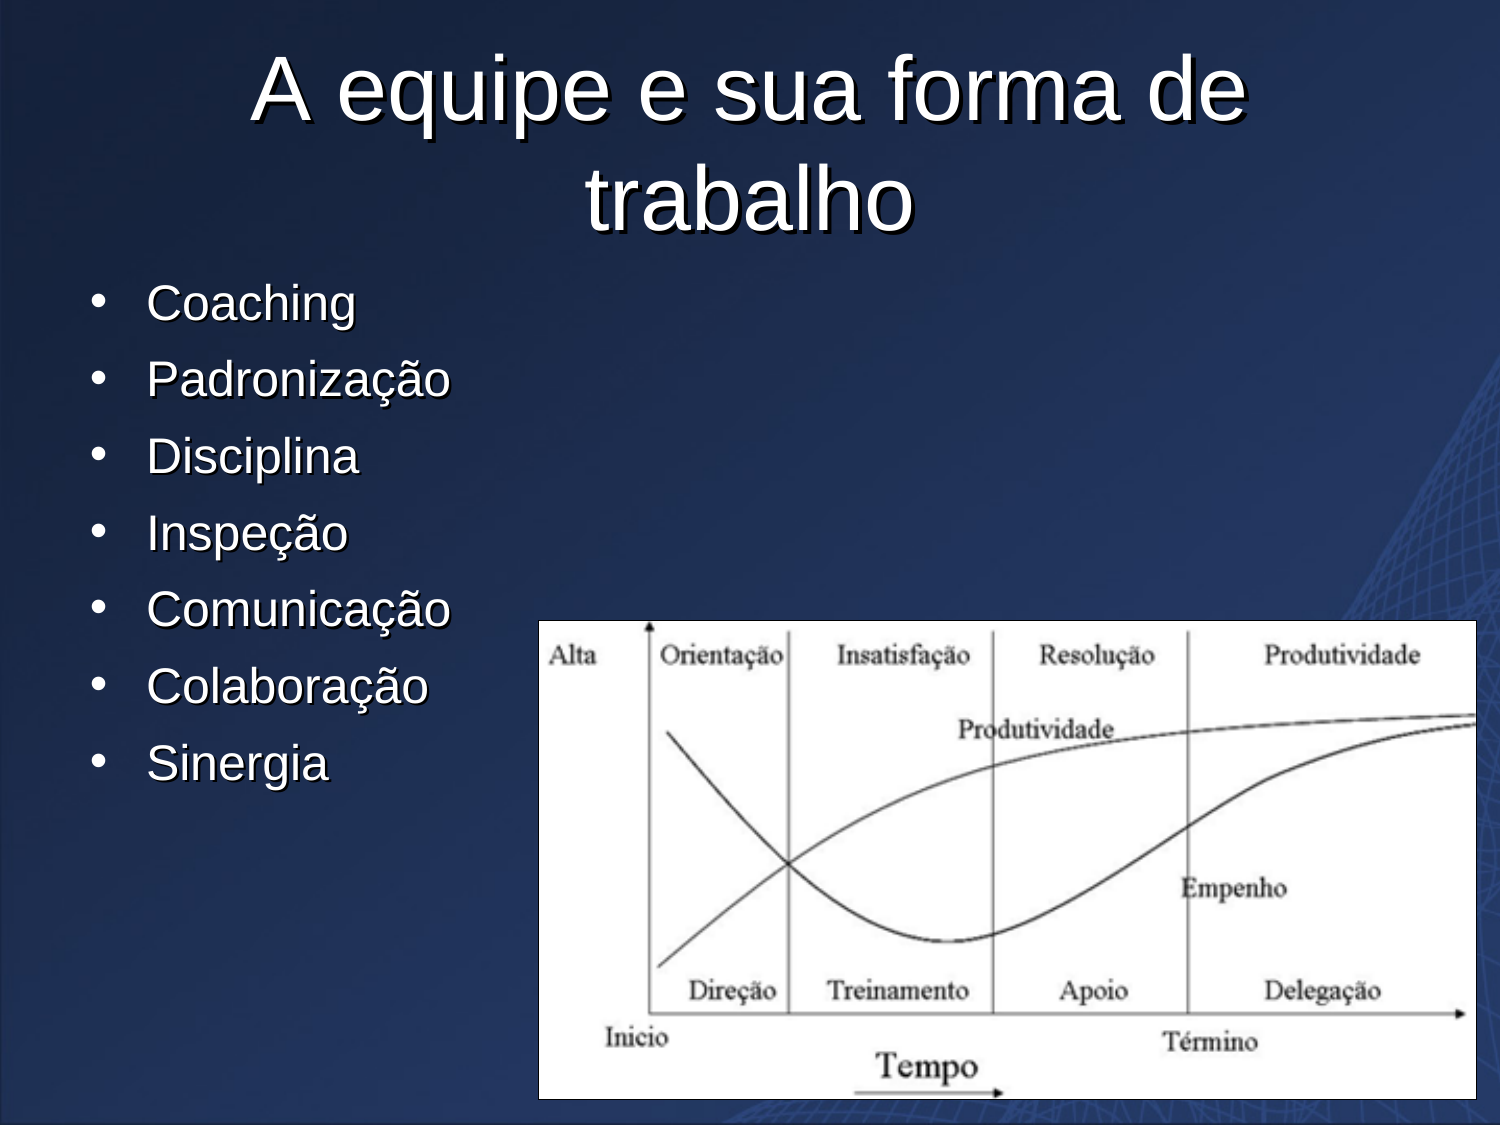

# A equipe e sua forma de trabalho
Coaching
Padronização
Disciplina
Inspeção
Comunicação
Colaboração
Sinergia